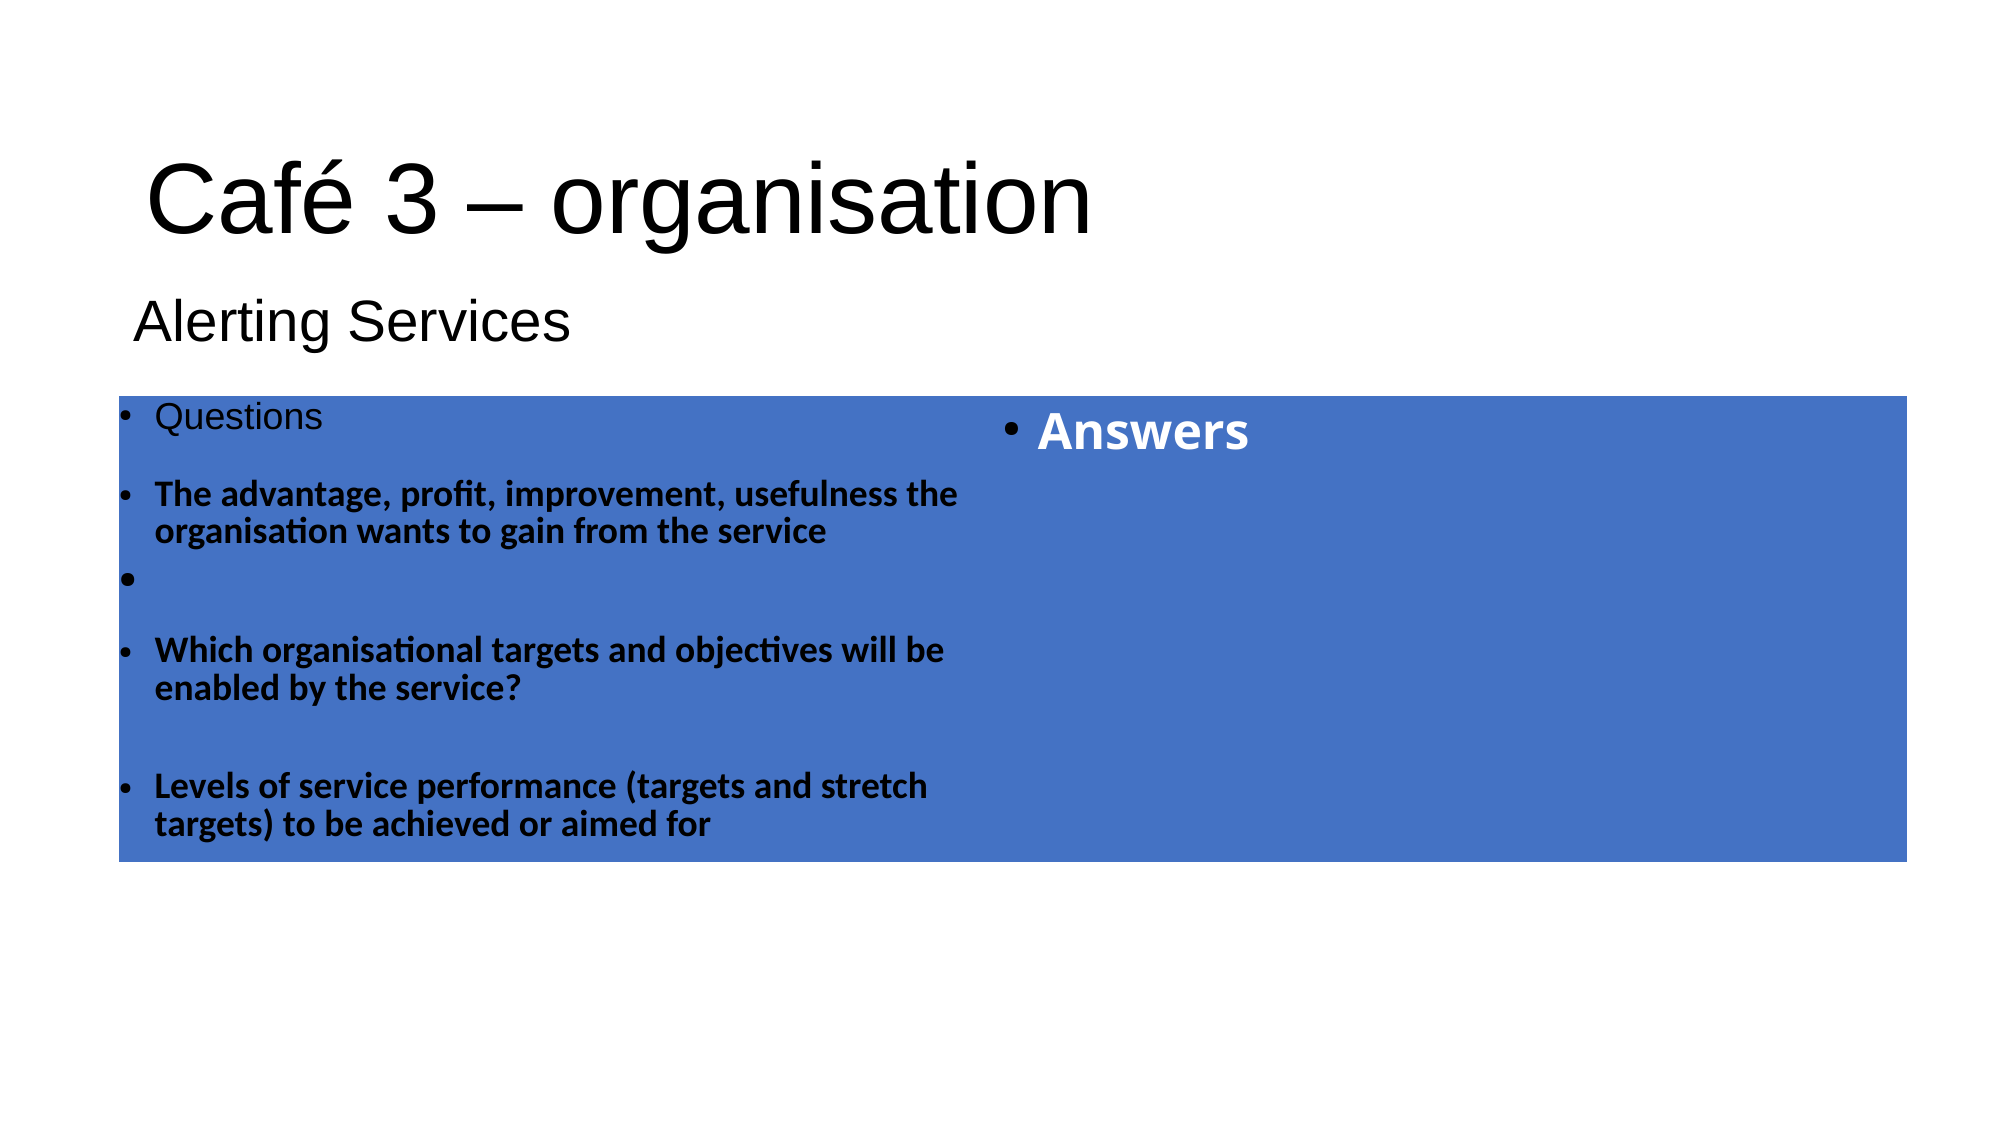

# Café 3 – organisation
Alerting Services
| Questions | Answers |
| --- | --- |
| The advantage, profit, improvement, usefulness the organisation wants to gain from the service | |
| Which organisational targets and objectives will be enabled by the service? | |
| Levels of service performance (targets and stretch targets) to be achieved or aimed for | |